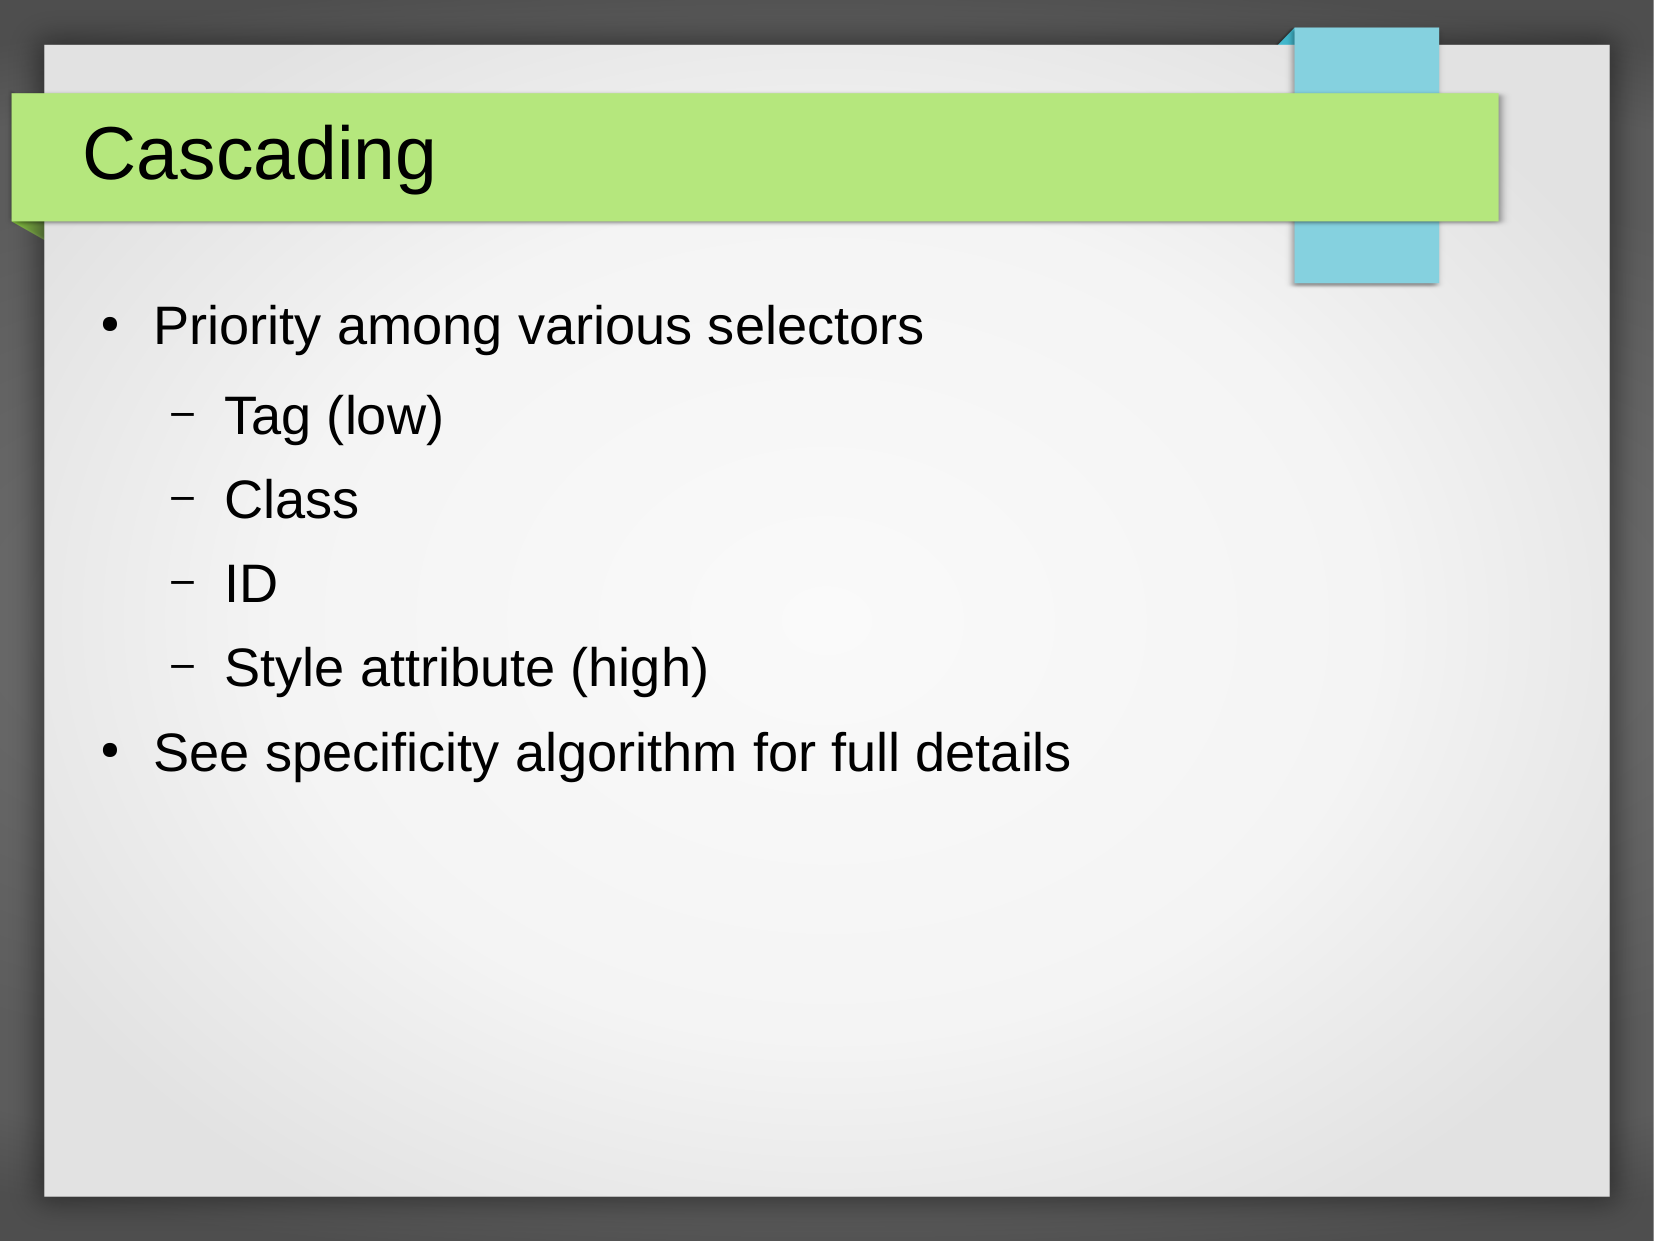

# Cascading
Priority among various selectors
Tag (low)
Class
ID
Style attribute (high)
See specificity algorithm for full details